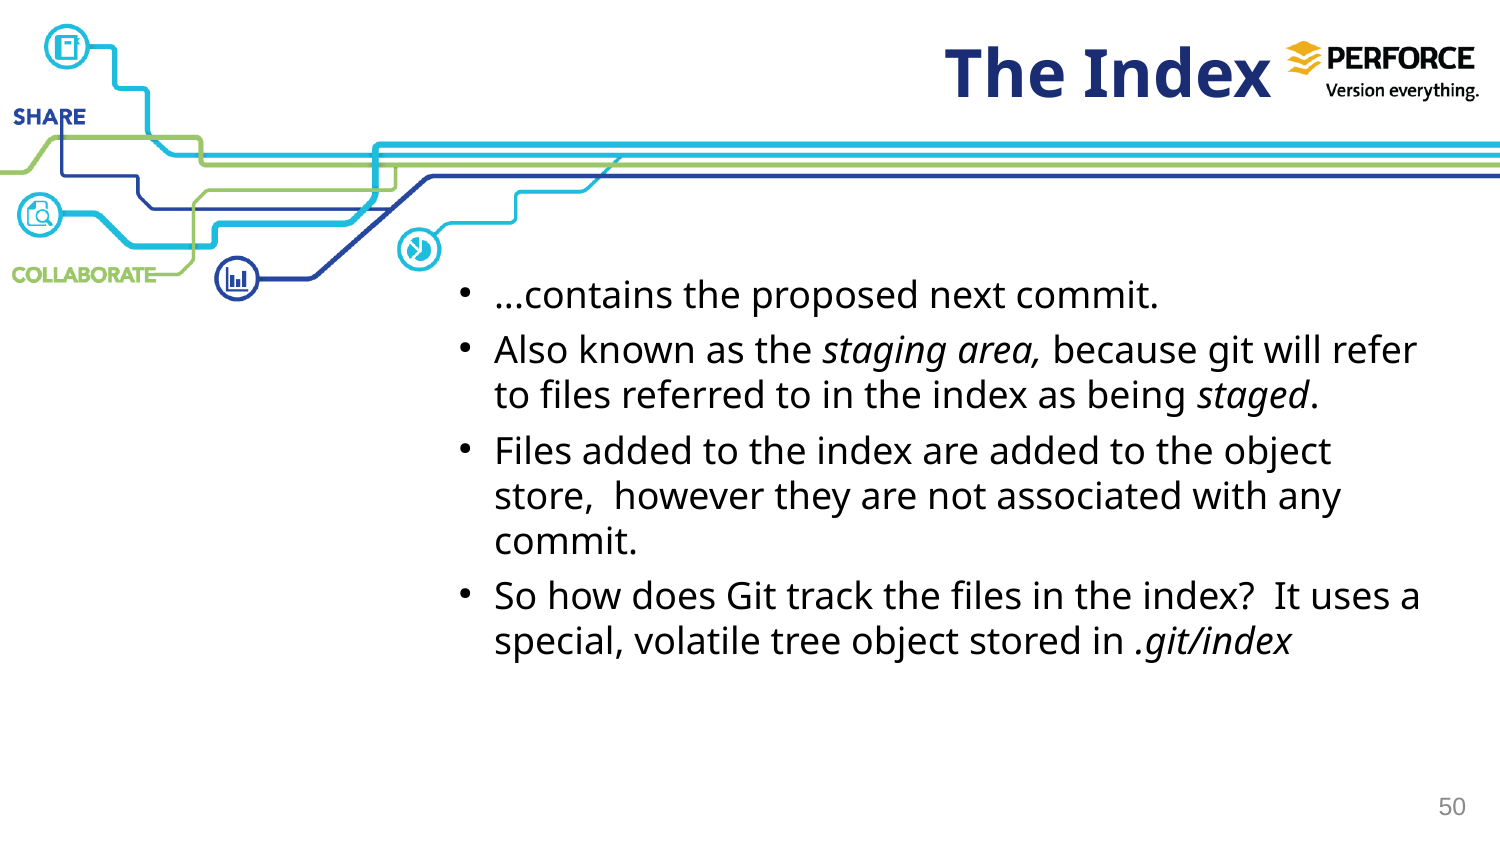

# The Index
...contains the proposed next commit.
Also known as the staging area, because git will refer to files referred to in the index as being staged.
Files added to the index are added to the object store, however they are not associated with any commit.
So how does Git track the files in the index? It uses a special, volatile tree object stored in .git/index